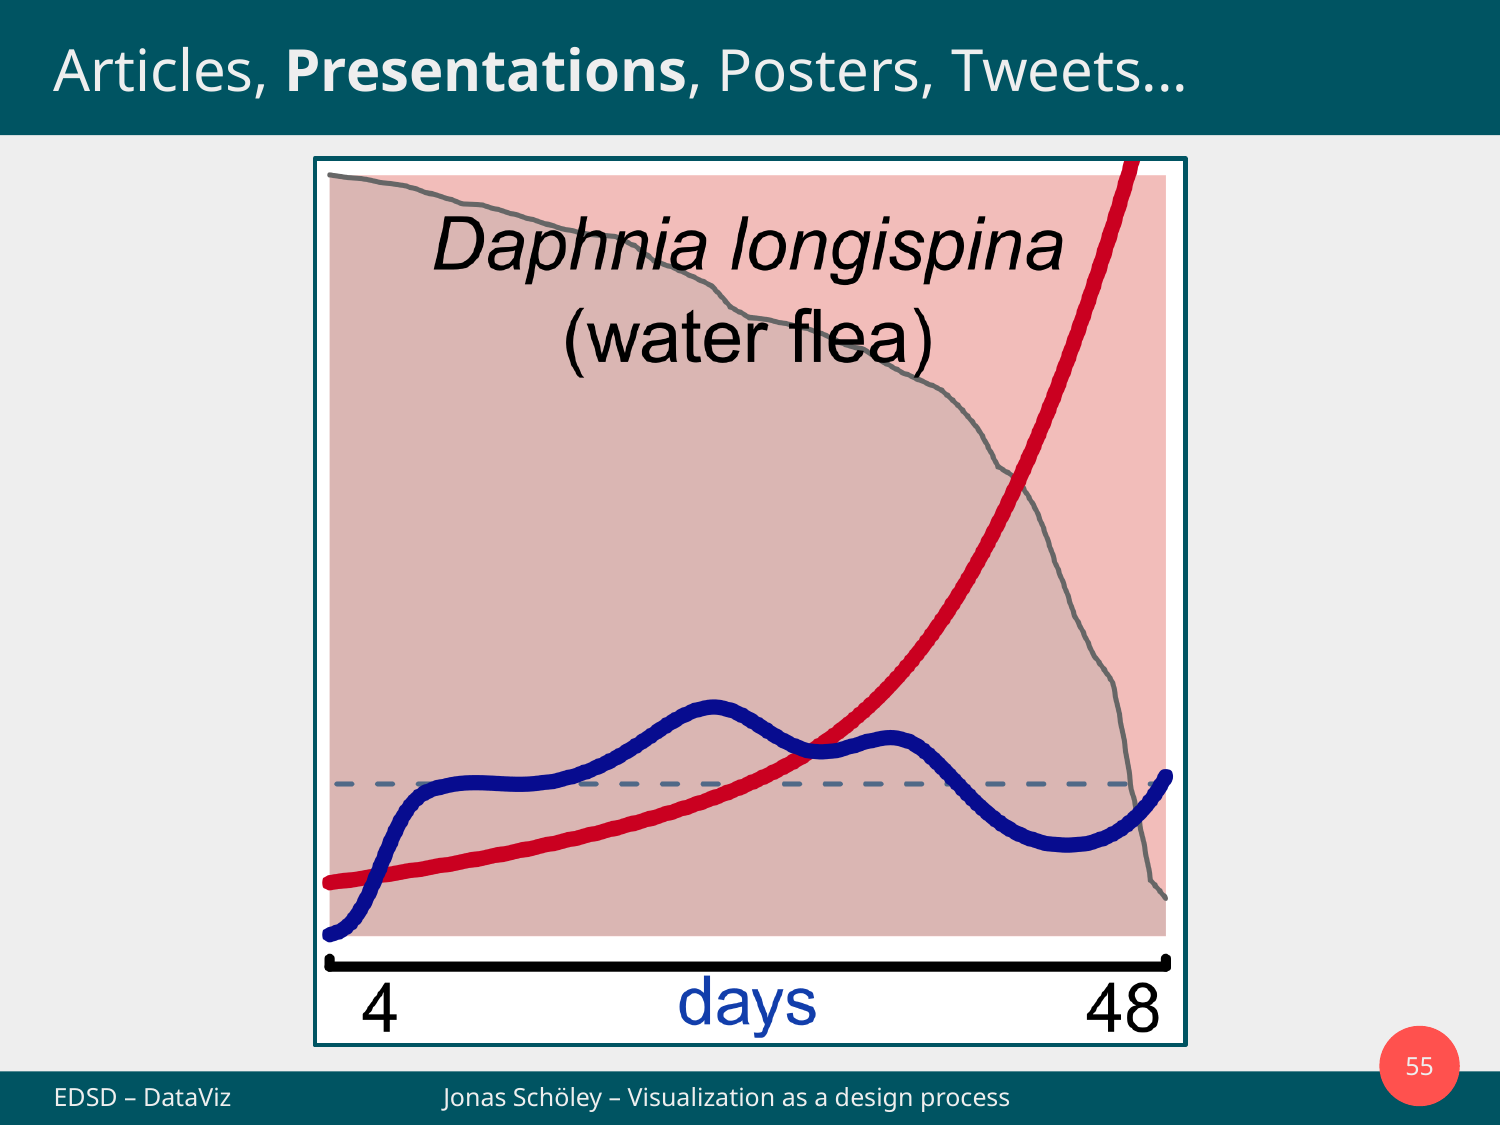

# Articles, Presentations, Posters, Tweets...
55
EDSD – DataViz
Jonas Schöley – Visualization as a design process